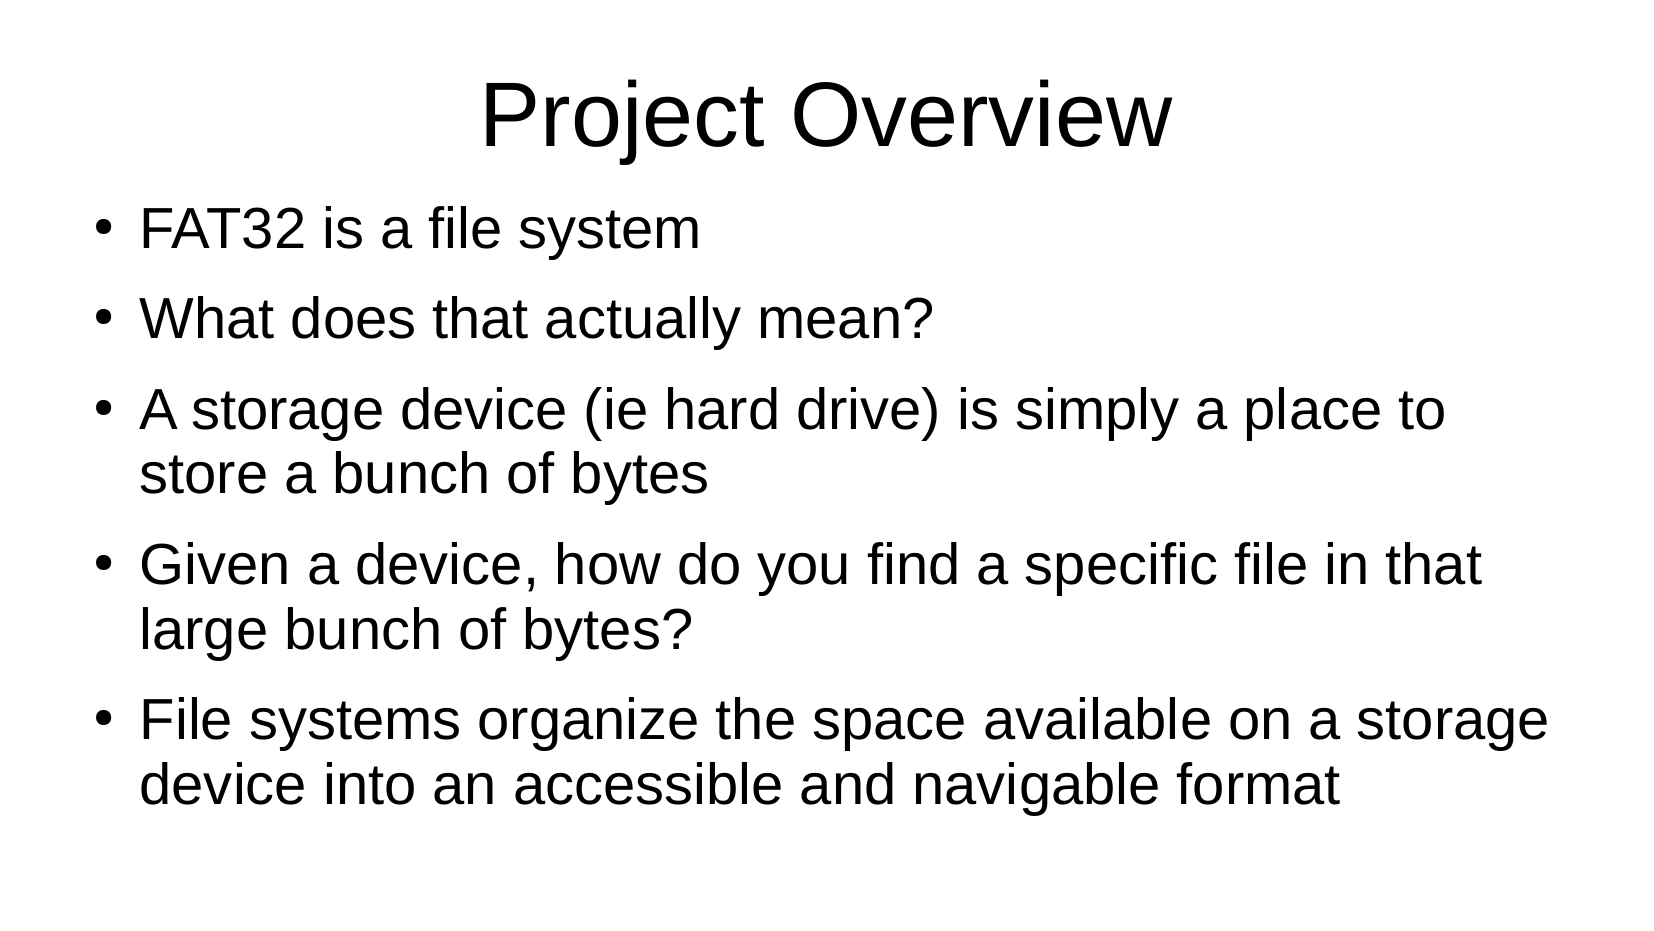

# Project Overview
FAT32 is a file system
What does that actually mean?
A storage device (ie hard drive) is simply a place to store a bunch of bytes
Given a device, how do you find a specific file in that large bunch of bytes?
File systems organize the space available on a storage device into an accessible and navigable format